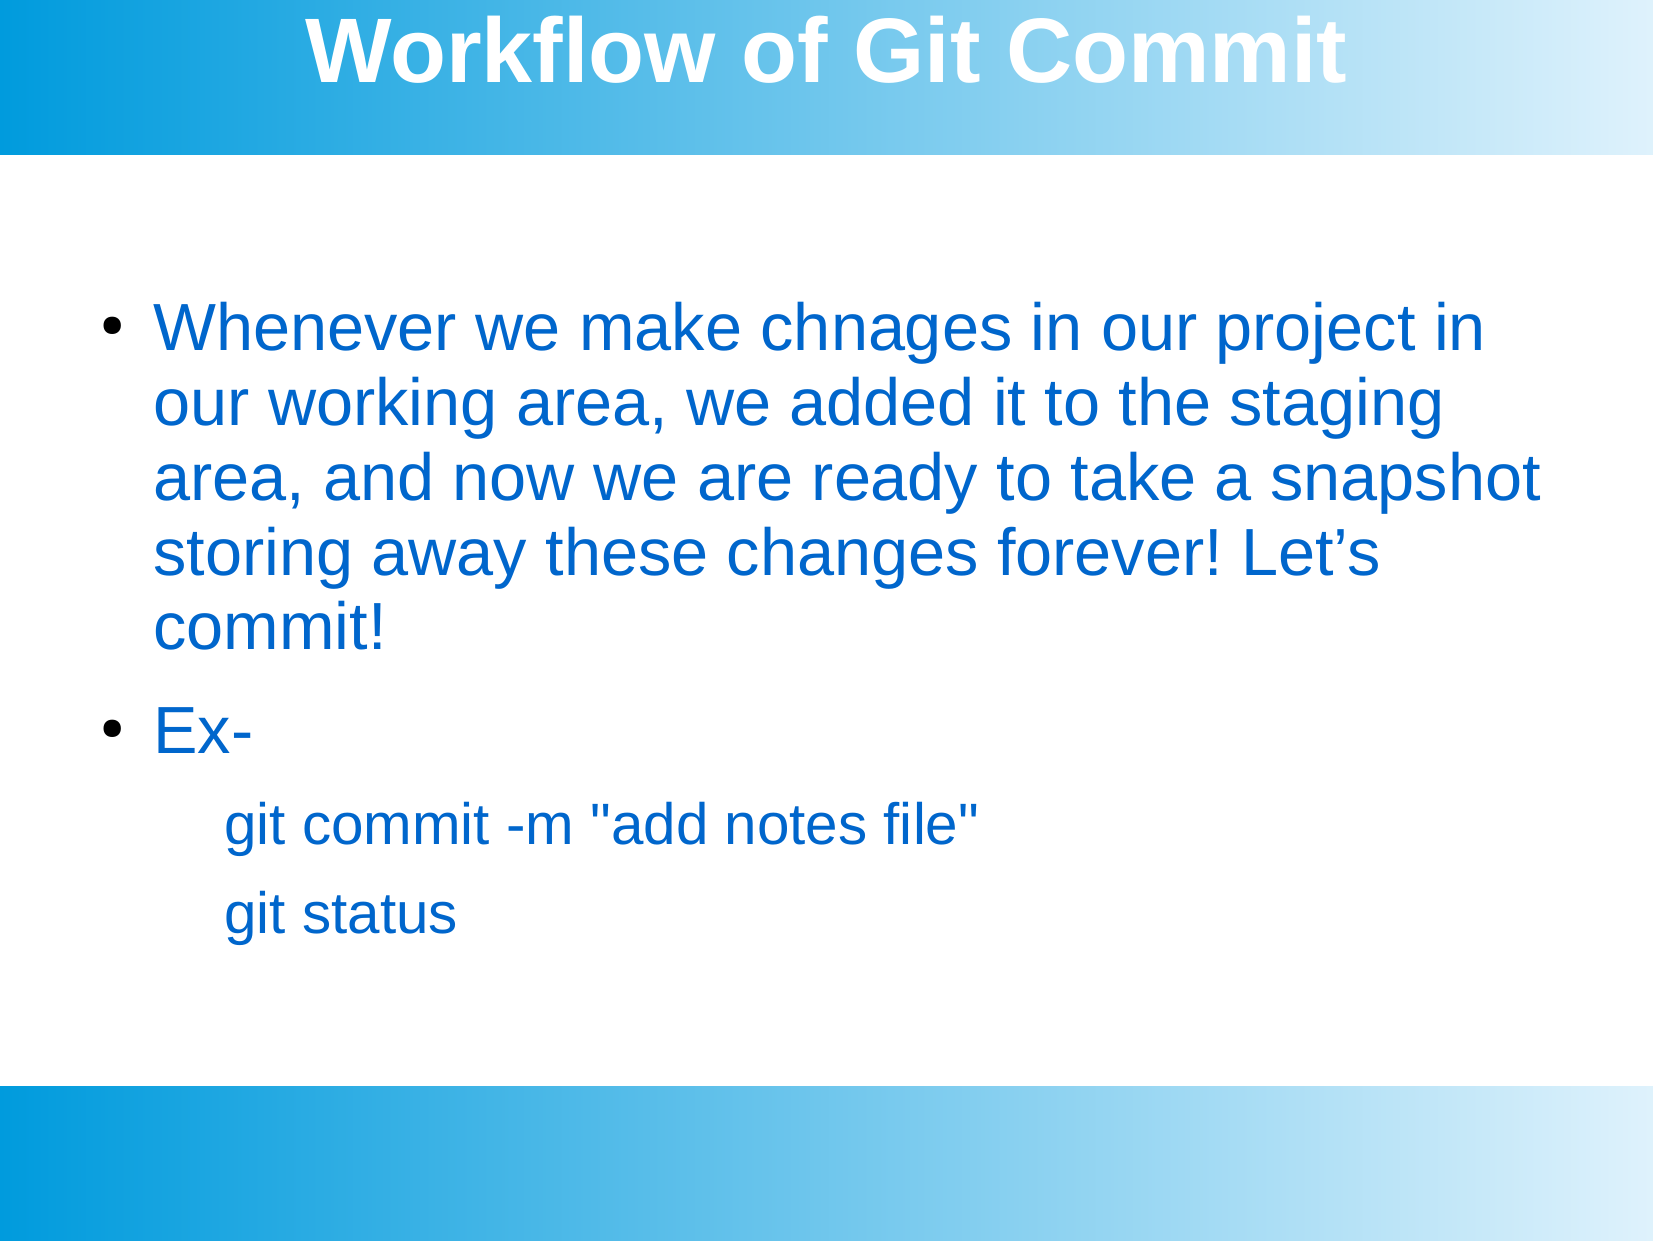

# Workflow of Git Commit
Whenever we make chnages in our project in our working area, we added it to the staging area, and now we are ready to take a snapshot storing away these changes forever! Let’s commit!
Ex-
git commit -m "add notes file"
git status